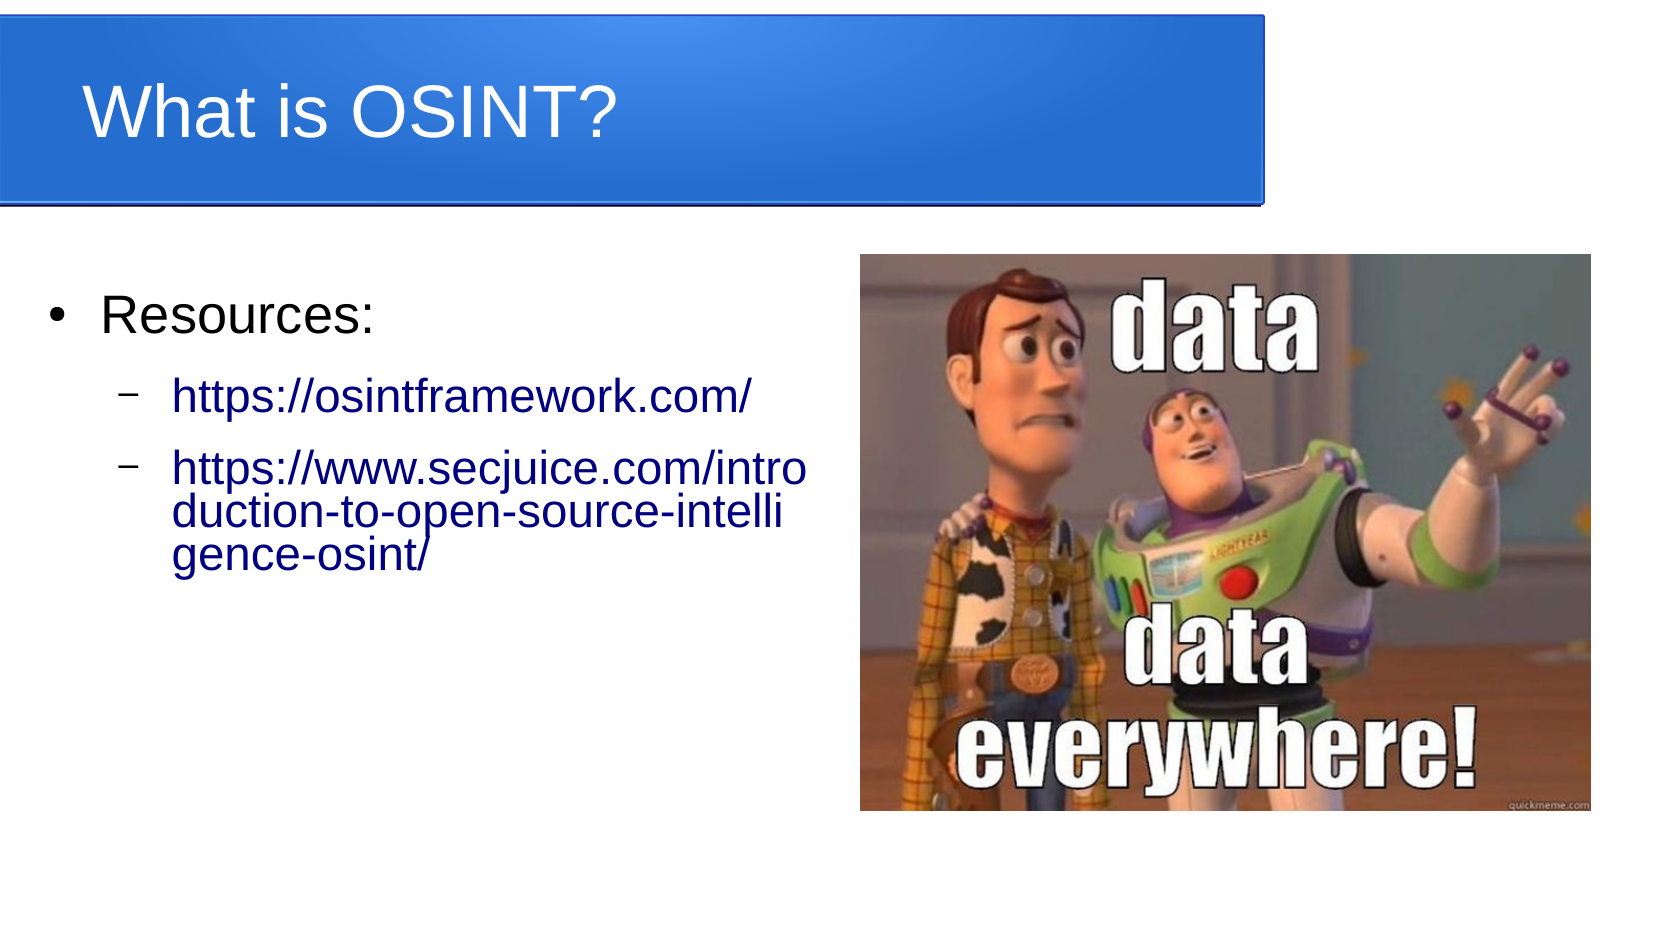

# What is OSINT?
Resources:
https://osintframework.com/
https://www.secjuice.com/introduction-to-open-source-intelligence-osint/